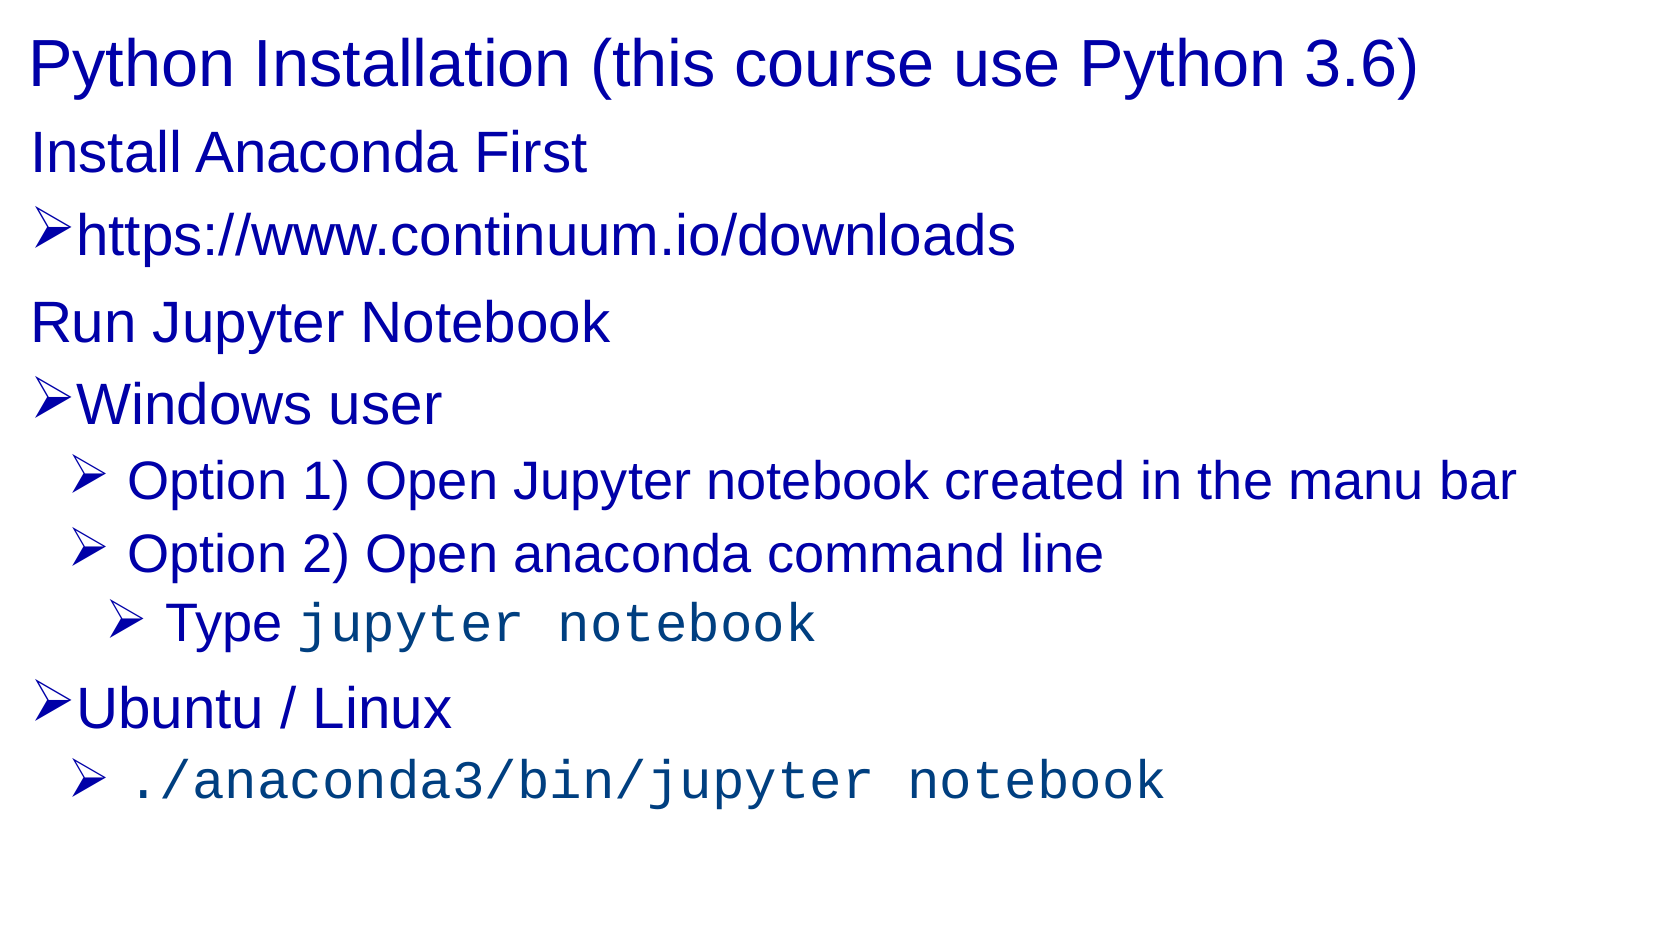

# Python Installation (this course use Python 3.6)
Install Anaconda First
https://www.continuum.io/downloads
Run Jupyter Notebook
Windows user
Option 1) Open Jupyter notebook created in the manu bar
Option 2) Open anaconda command line
Type jupyter notebook
Ubuntu / Linux
./anaconda3/bin/jupyter notebook